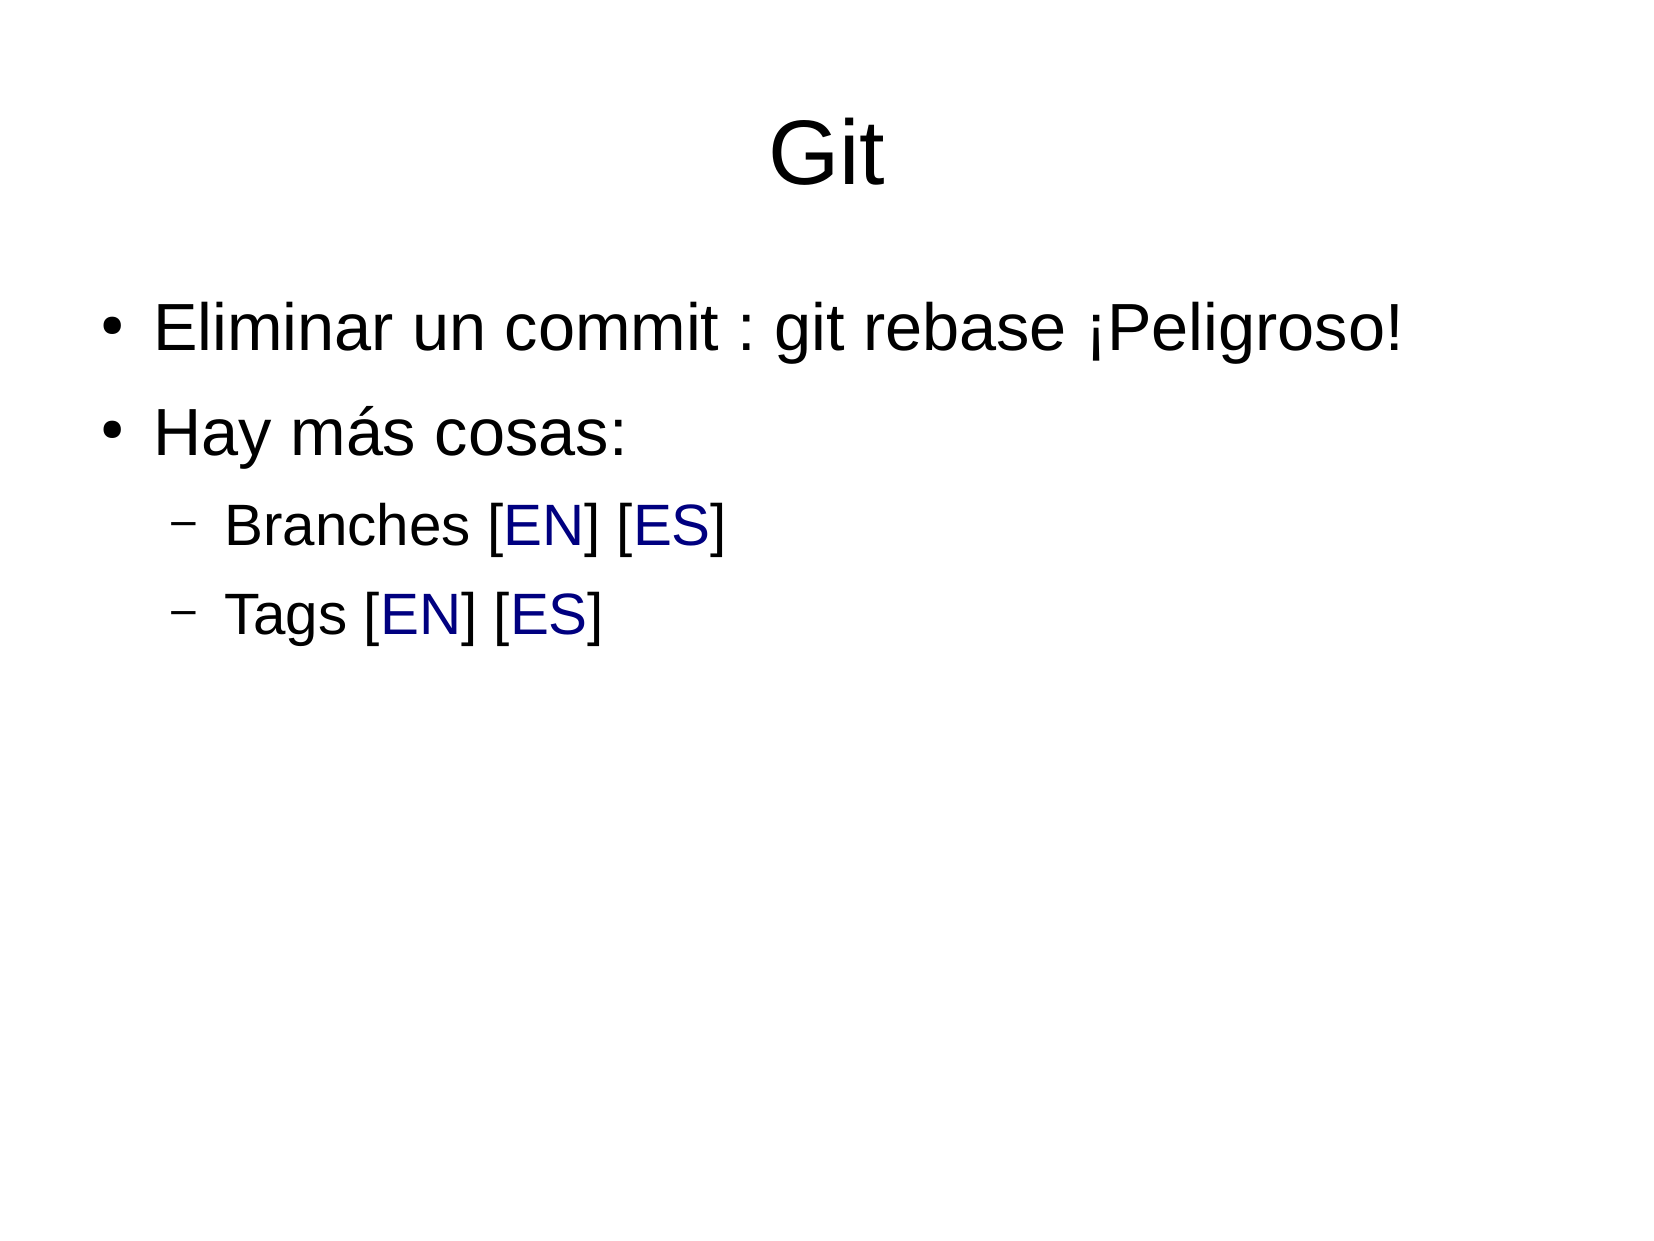

# Git
Eliminar un commit : git rebase ¡Peligroso!
Hay más cosas:
Branches [EN] [ES]
Tags [EN] [ES]